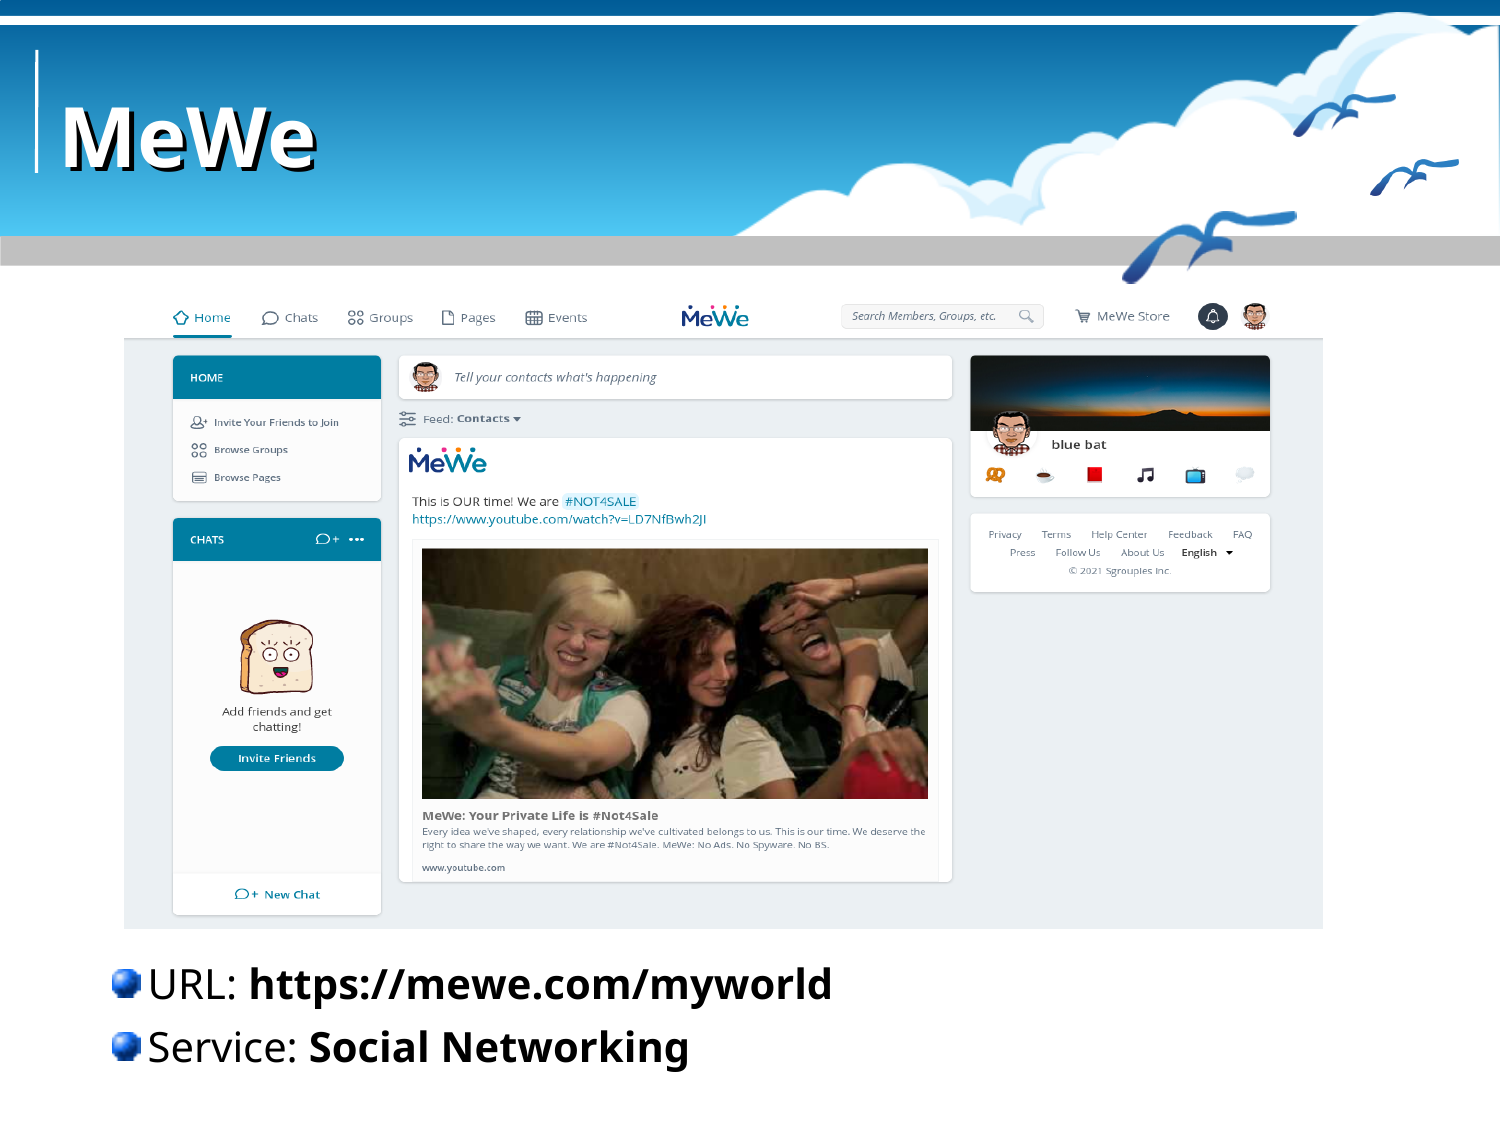

# MeWe
URL: https://mewe.com/myworld
Service: Social Networking